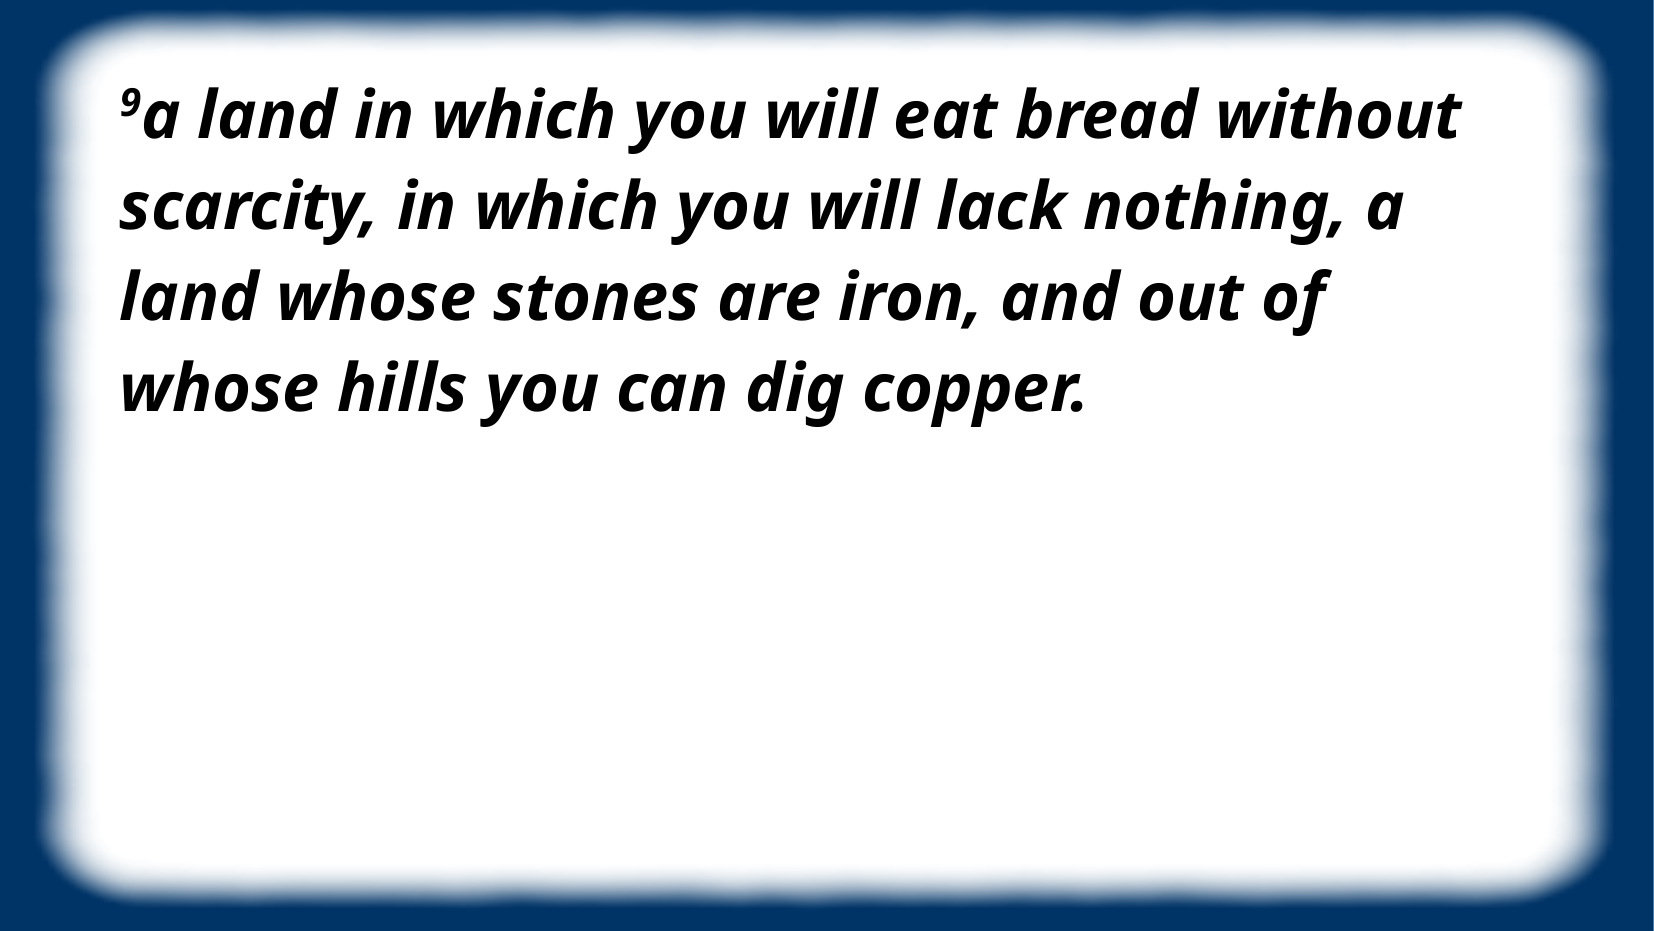

9a land in which you will eat bread without scarcity, in which you will lack nothing, a land whose stones are iron, and out of whose hills you can dig copper.